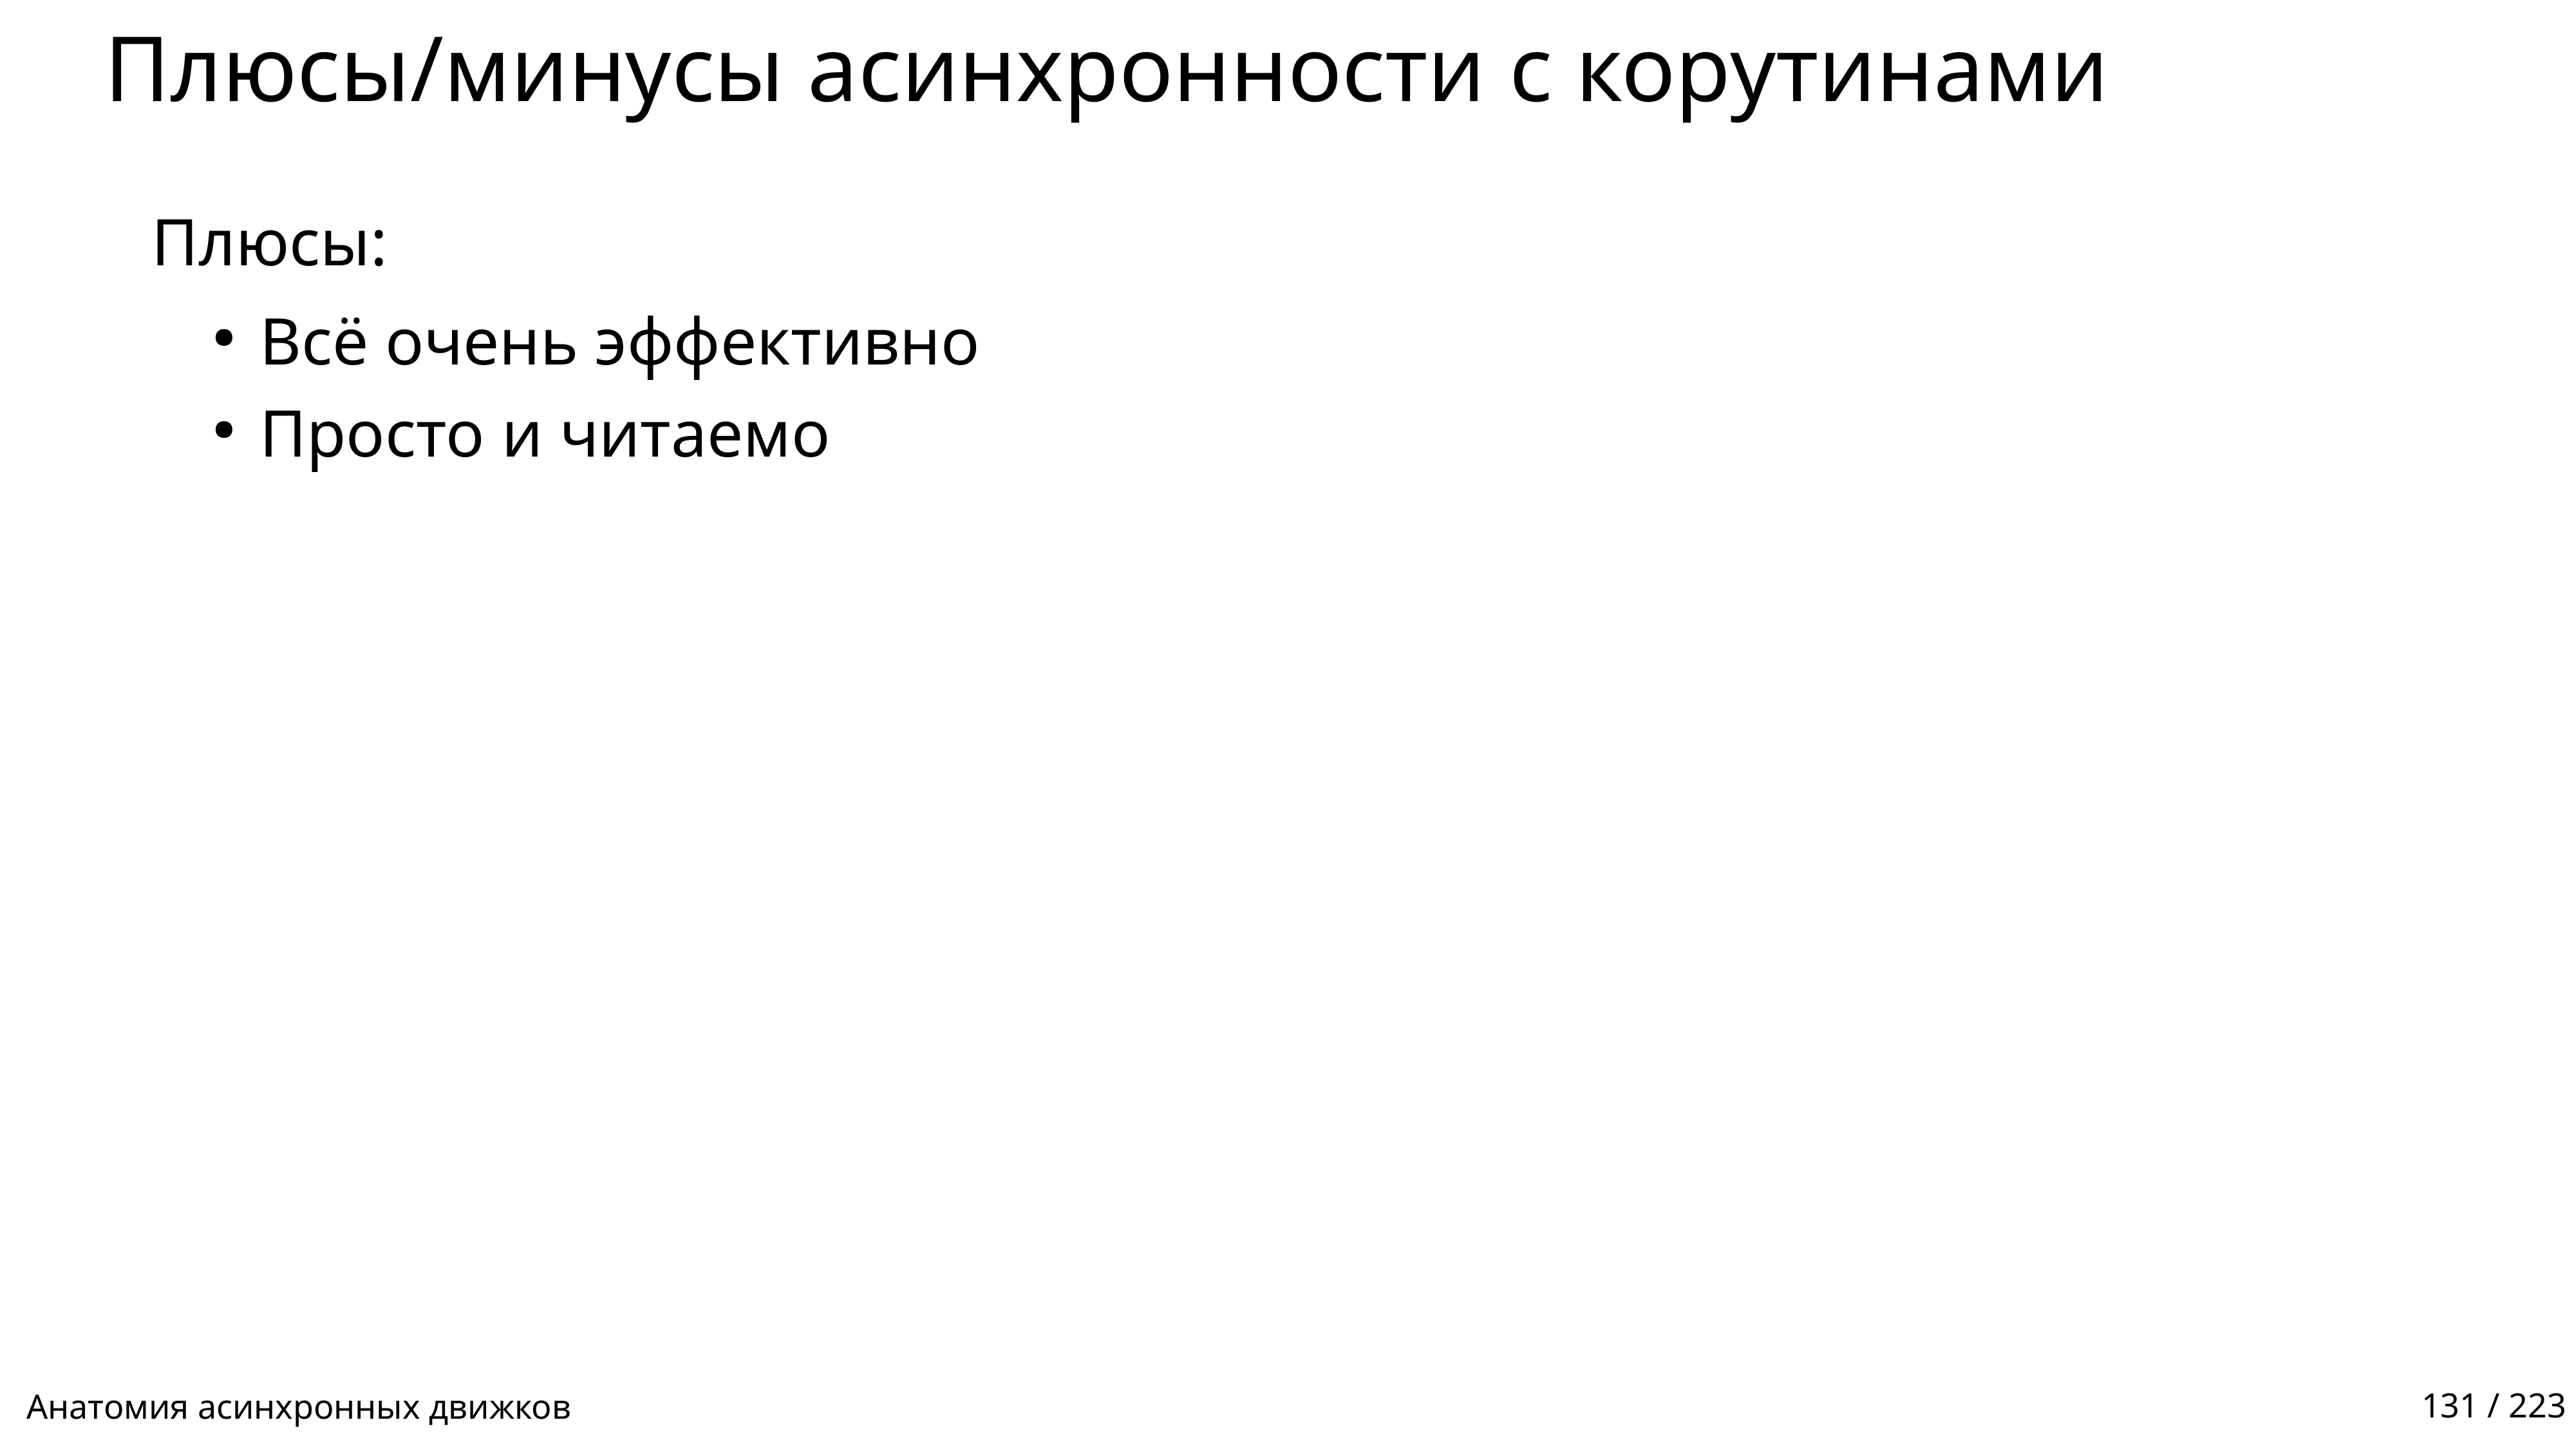

Плюсы/минусы асинхронности с корутинами
# Плюсы:
 Всё очень эффективно
 Просто и читаемо
Анатомия асинхронных движков